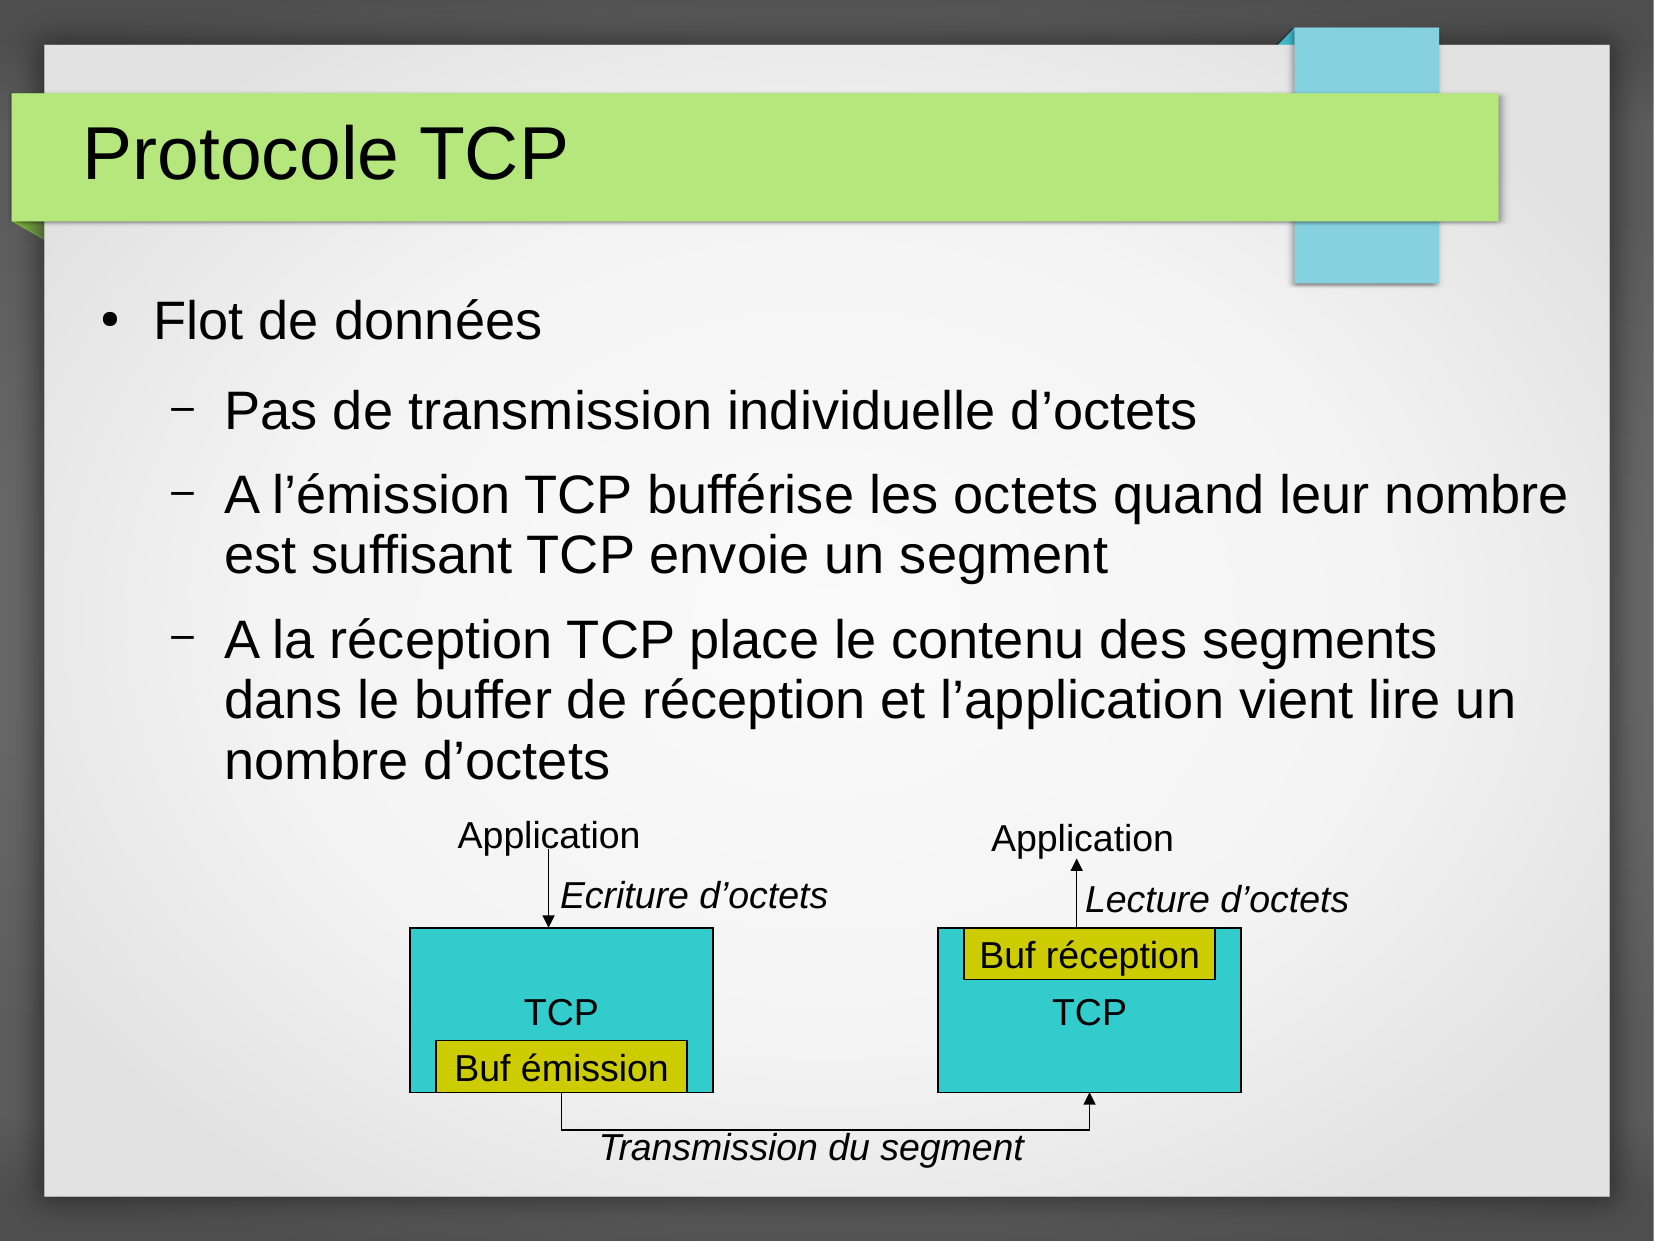

# Protocole TCP
Flot de données
Pas de transmission individuelle d’octets
A l’émission TCP bufférise les octets quand leur nombre est suffisant TCP envoie un segment
A la réception TCP place le contenu des segments dans le buffer de réception et l’application vient lire un nombre d’octets
Application
Application
Ecriture d’octets
Lecture d’octets
TCP
TCP
Buf réception
Buf émission
Transmission du segment